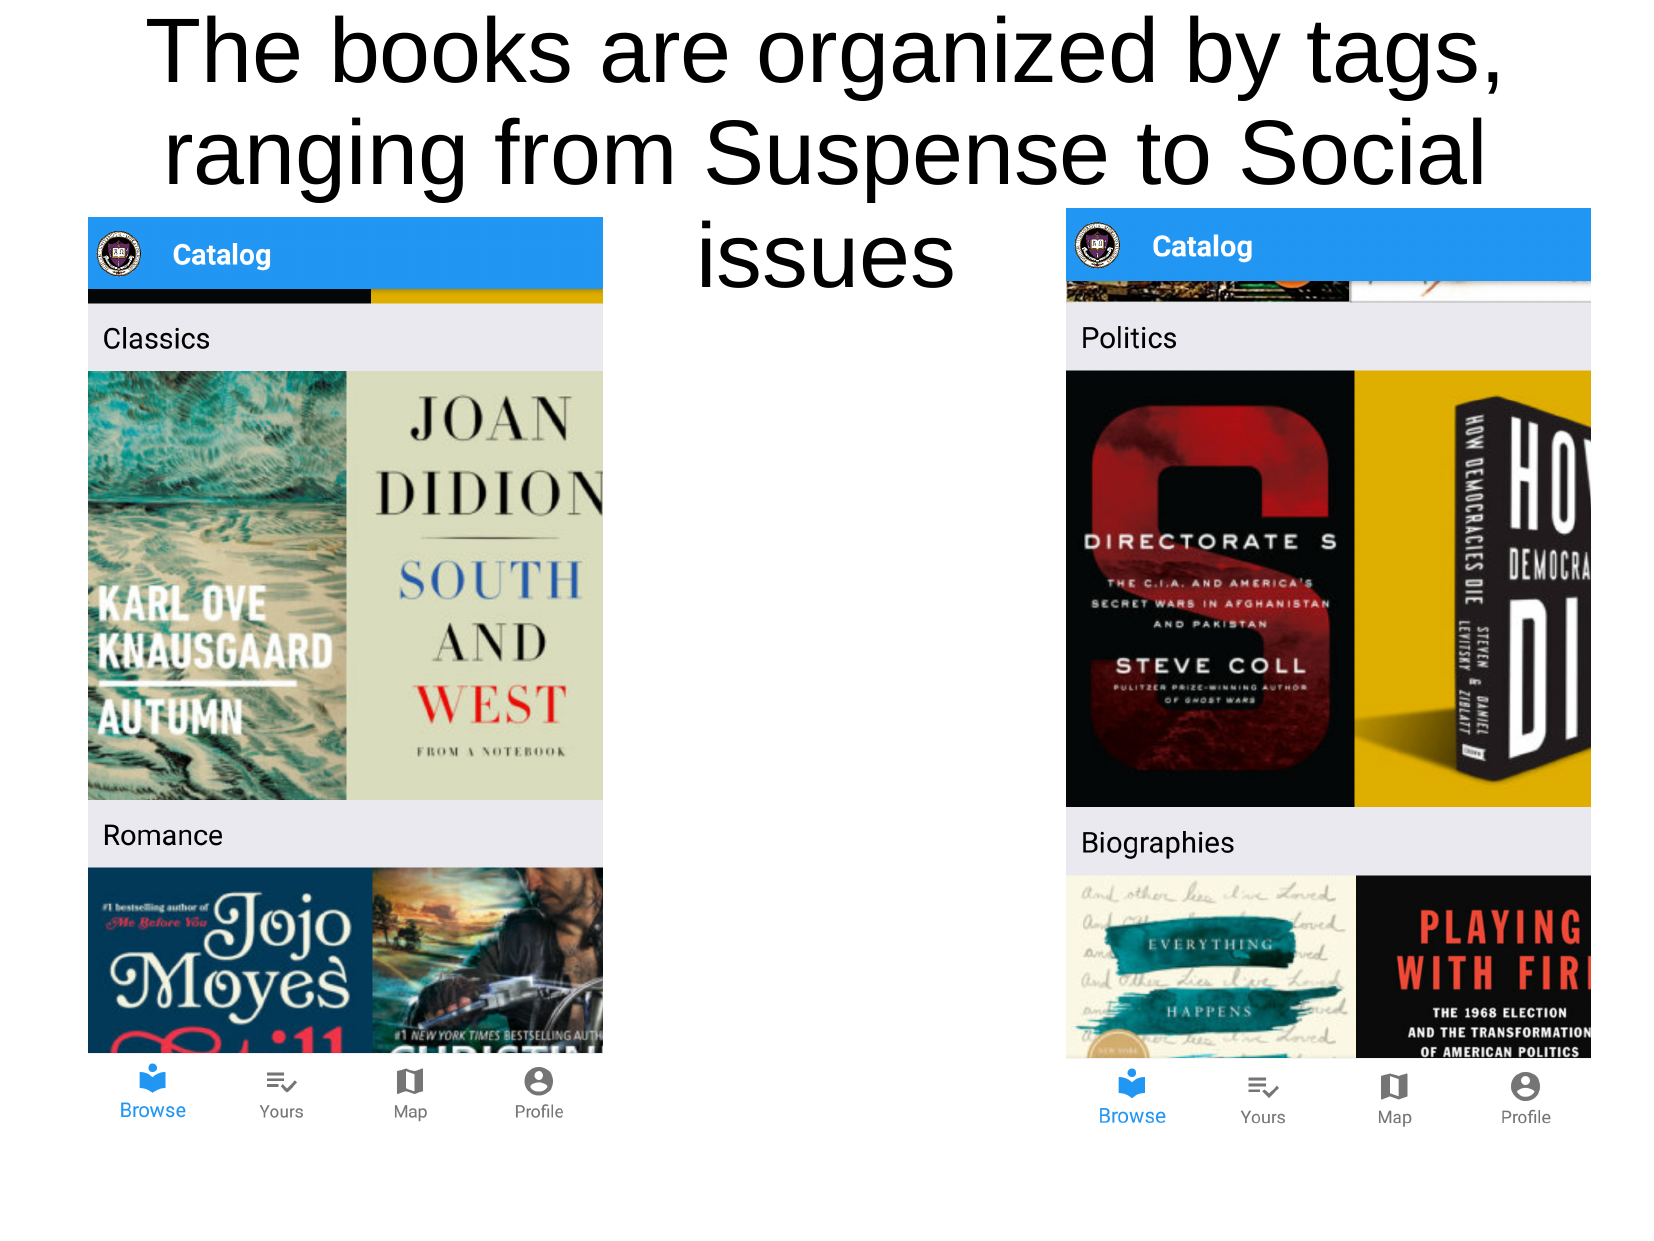

# The books are organized by tags, ranging from Suspense to Social issues